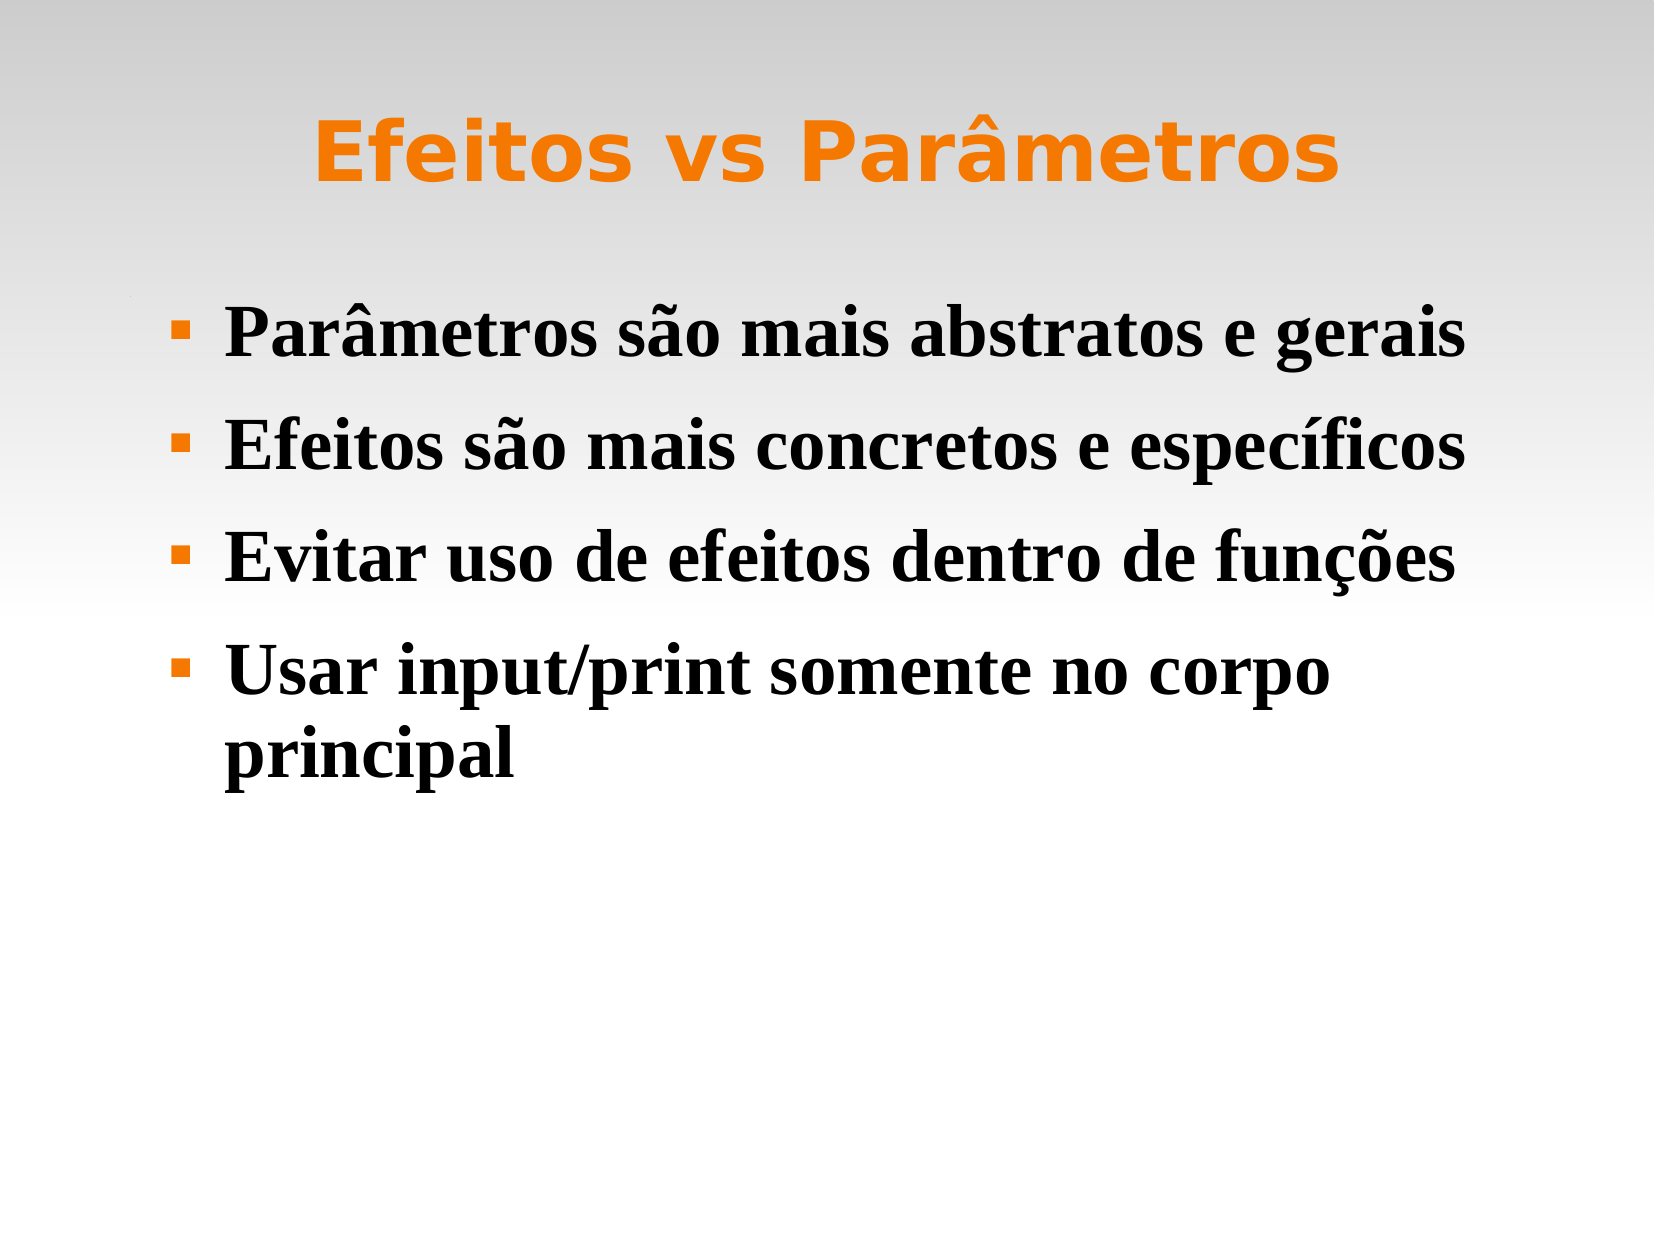

# Efeitos vs Parâmetros
Parâmetros são mais abstratos e gerais
Efeitos são mais concretos e específicos
Evitar uso de efeitos dentro de funções
Usar input/print somente no corpo principal